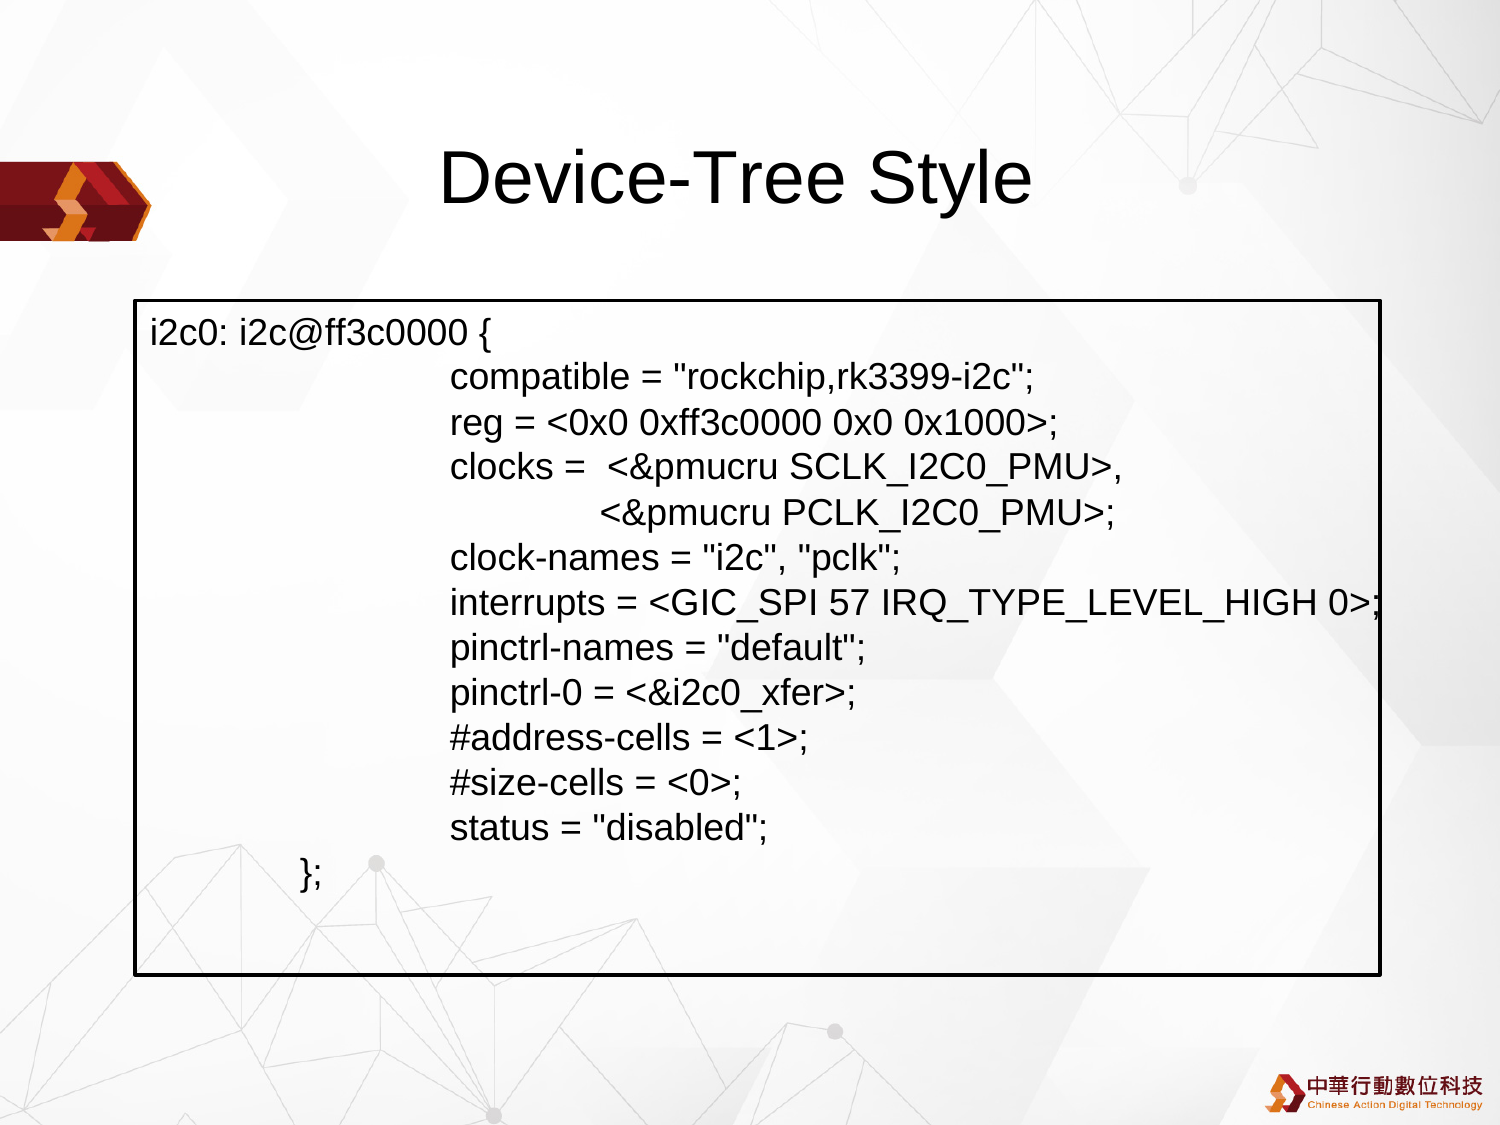

# Device-Tree Style
i2c0: i2c@ff3c0000 {
		compatible = "rockchip,rk3399-i2c";
		reg = <0x0 0xff3c0000 0x0 0x1000>;
		clocks = <&pmucru SCLK_I2C0_PMU>,
 <&pmucru PCLK_I2C0_PMU>;
		clock-names = "i2c", "pclk";
		interrupts = <GIC_SPI 57 IRQ_TYPE_LEVEL_HIGH 0>;
		pinctrl-names = "default";
		pinctrl-0 = <&i2c0_xfer>;
		#address-cells = <1>;
		#size-cells = <0>;
		status = "disabled";
	};